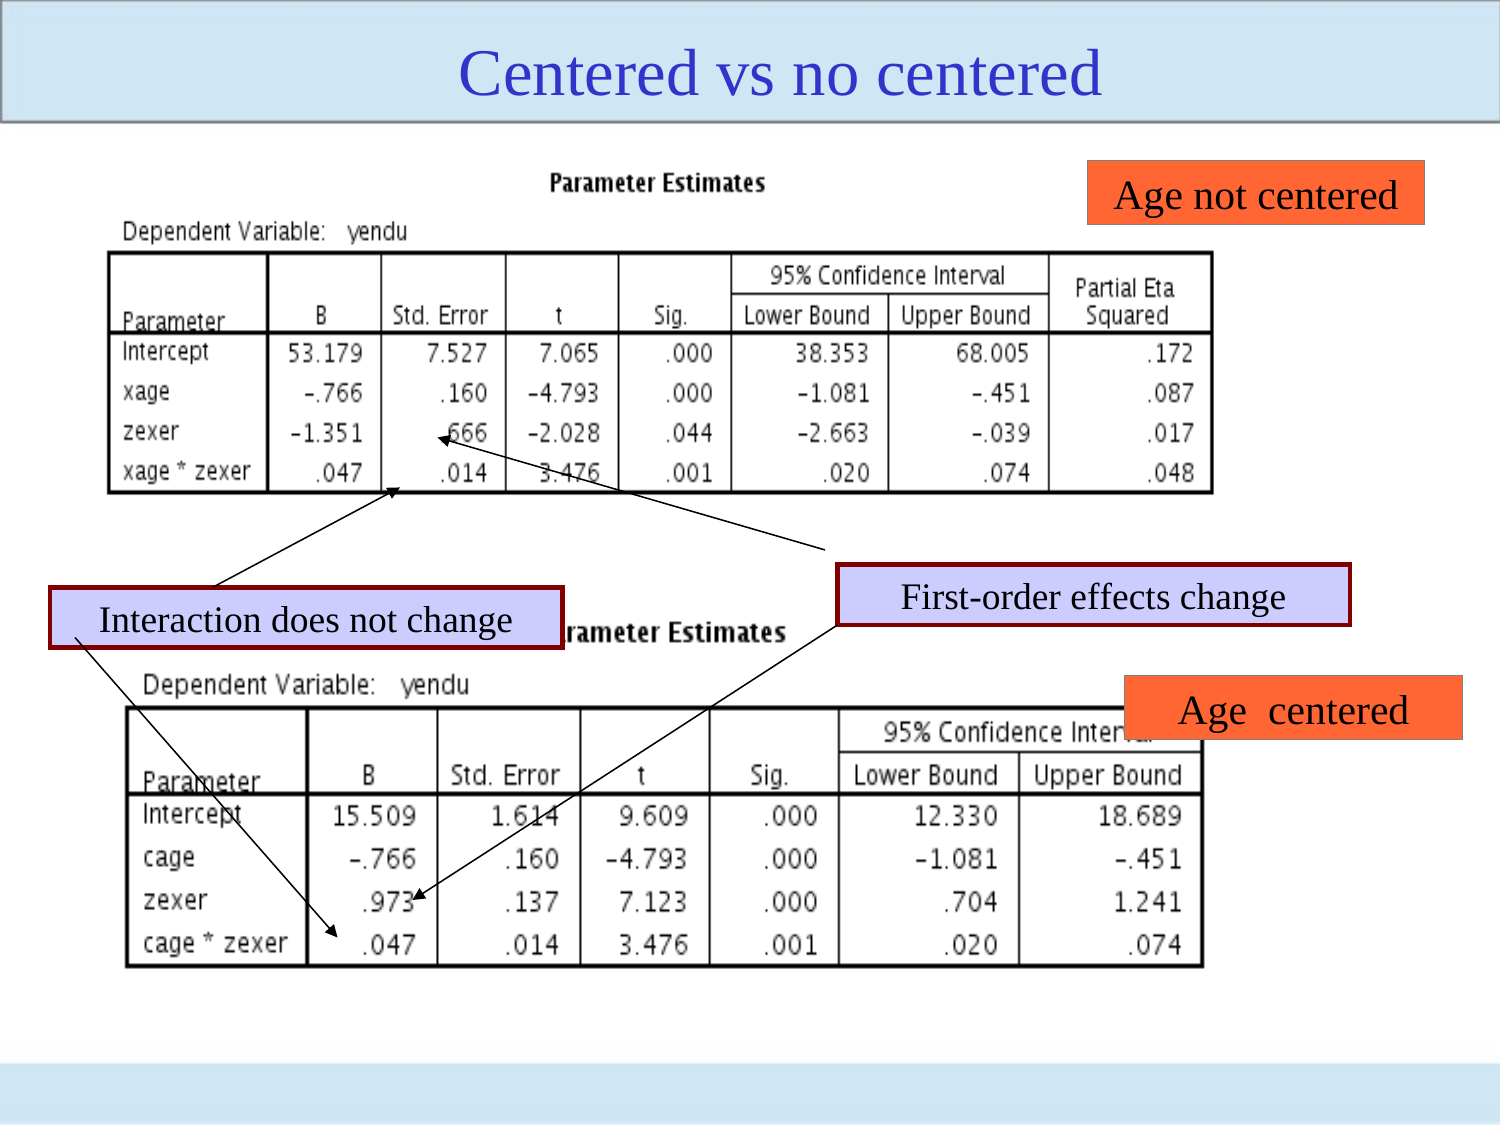

# Centered vs no centered
Age not centered
First-order effects change
Interaction does not change
Age centered